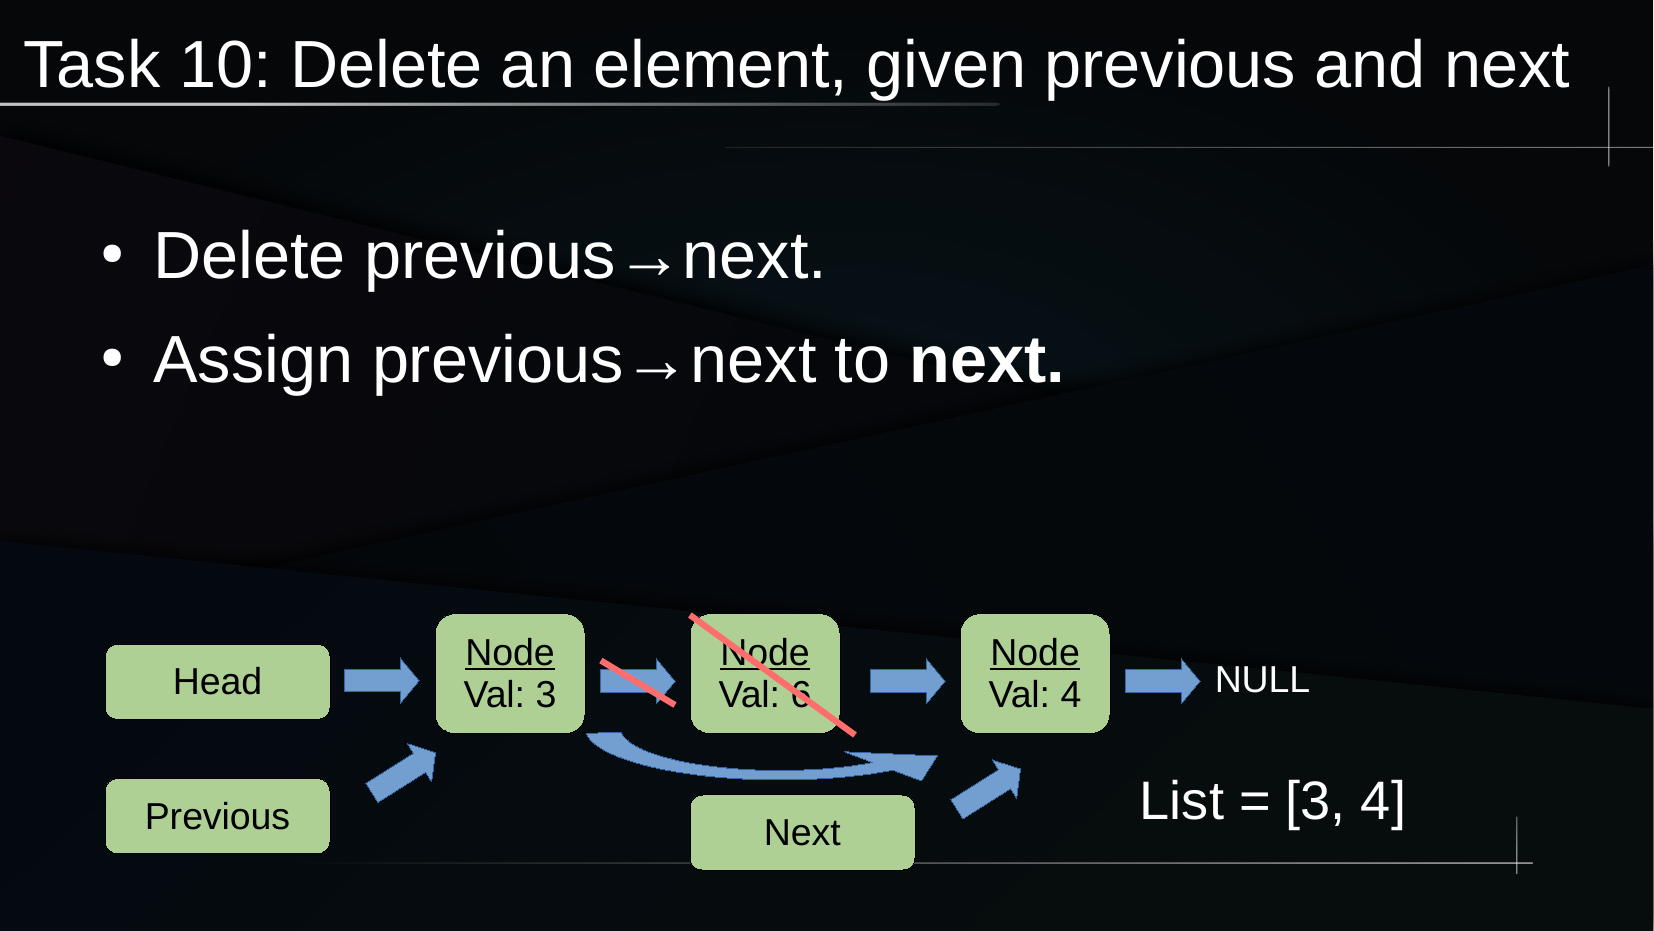

# Task 10: Delete an element, given previous and next
Delete previous→next.
Assign previous→next to next.
Node
Val: 4
Node
Val: 3
Node
Val: 6
NULL
Head
List = [3, 4]
Previous
Next